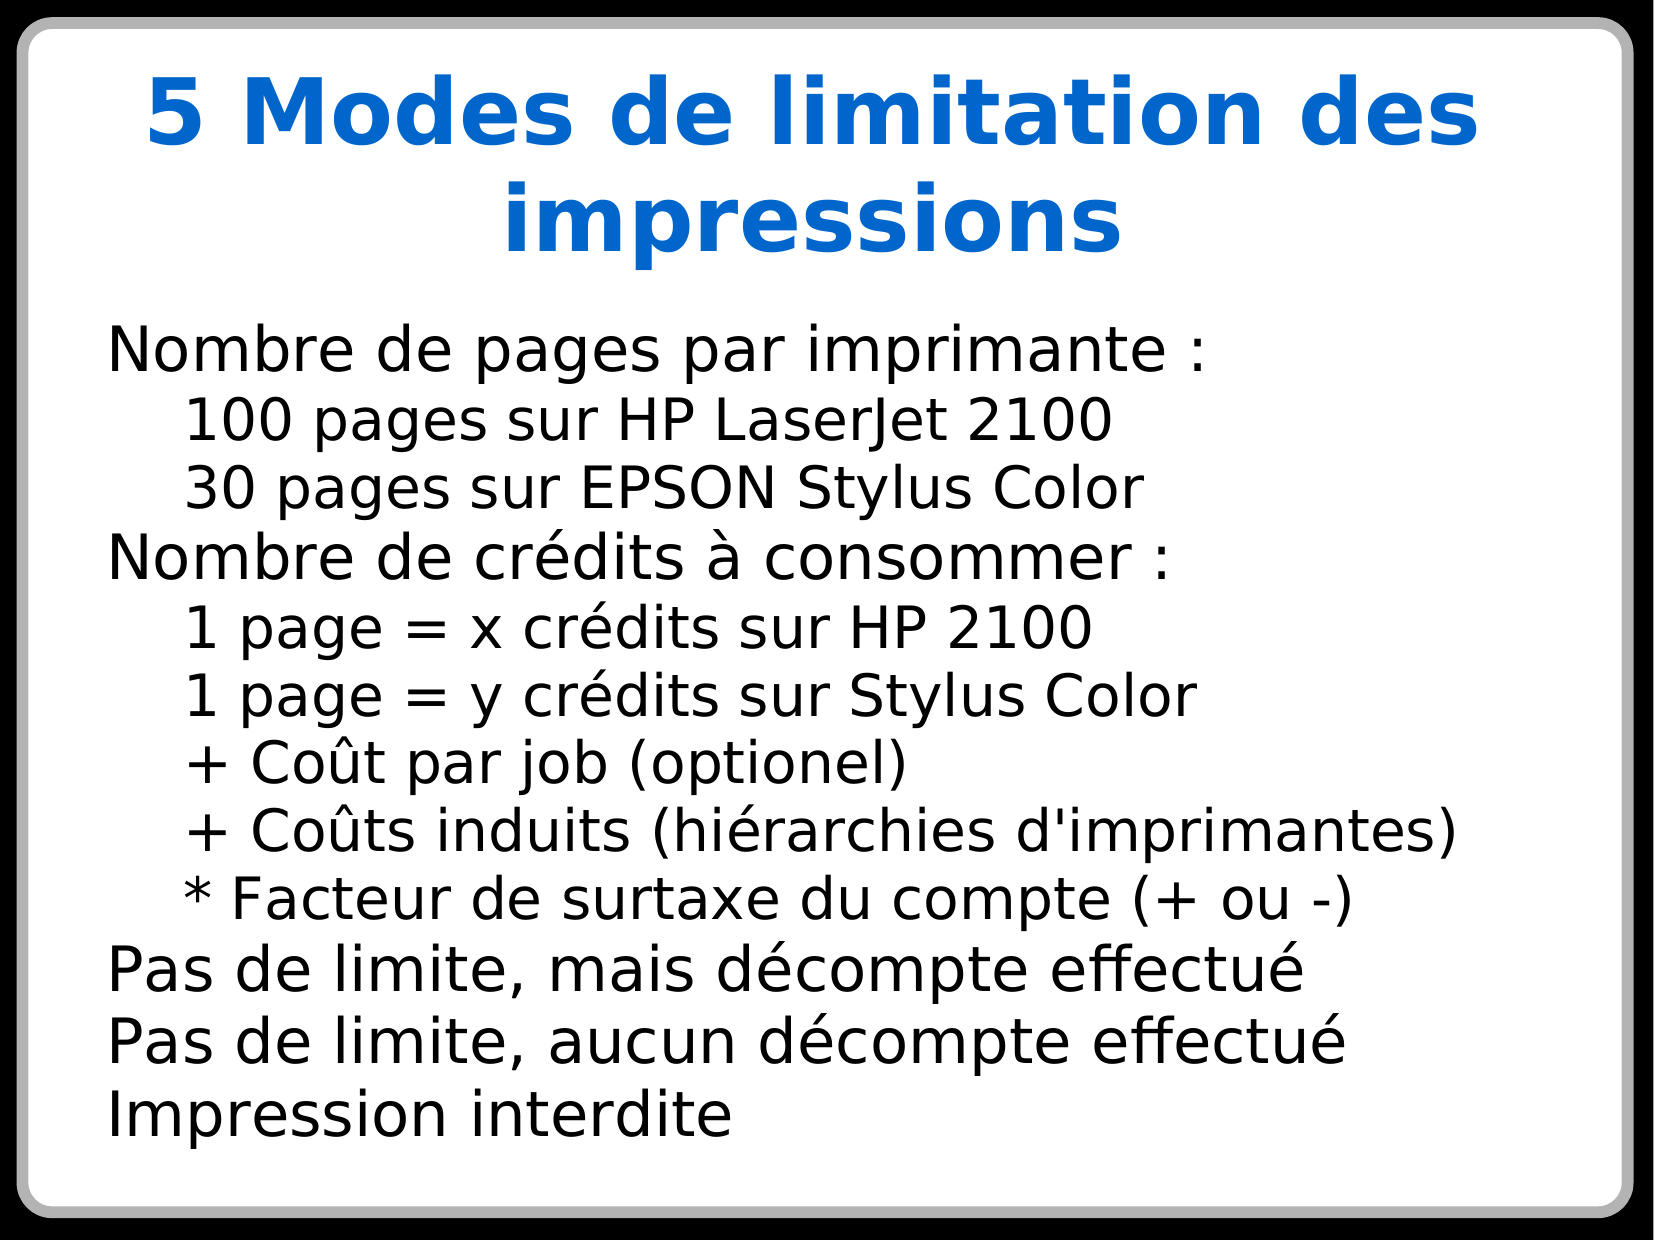

# 5 Modes de limitation des impressions
Nombre de pages par imprimante :
100 pages sur HP LaserJet 2100
30 pages sur EPSON Stylus Color
Nombre de crédits à consommer :
1 page = x crédits sur HP 2100
1 page = y crédits sur Stylus Color
+ Coût par job (optionel)
+ Coûts induits (hiérarchies d'imprimantes)
* Facteur de surtaxe du compte (+ ou -)
Pas de limite, mais décompte effectué
Pas de limite, aucun décompte effectué
Impression interdite